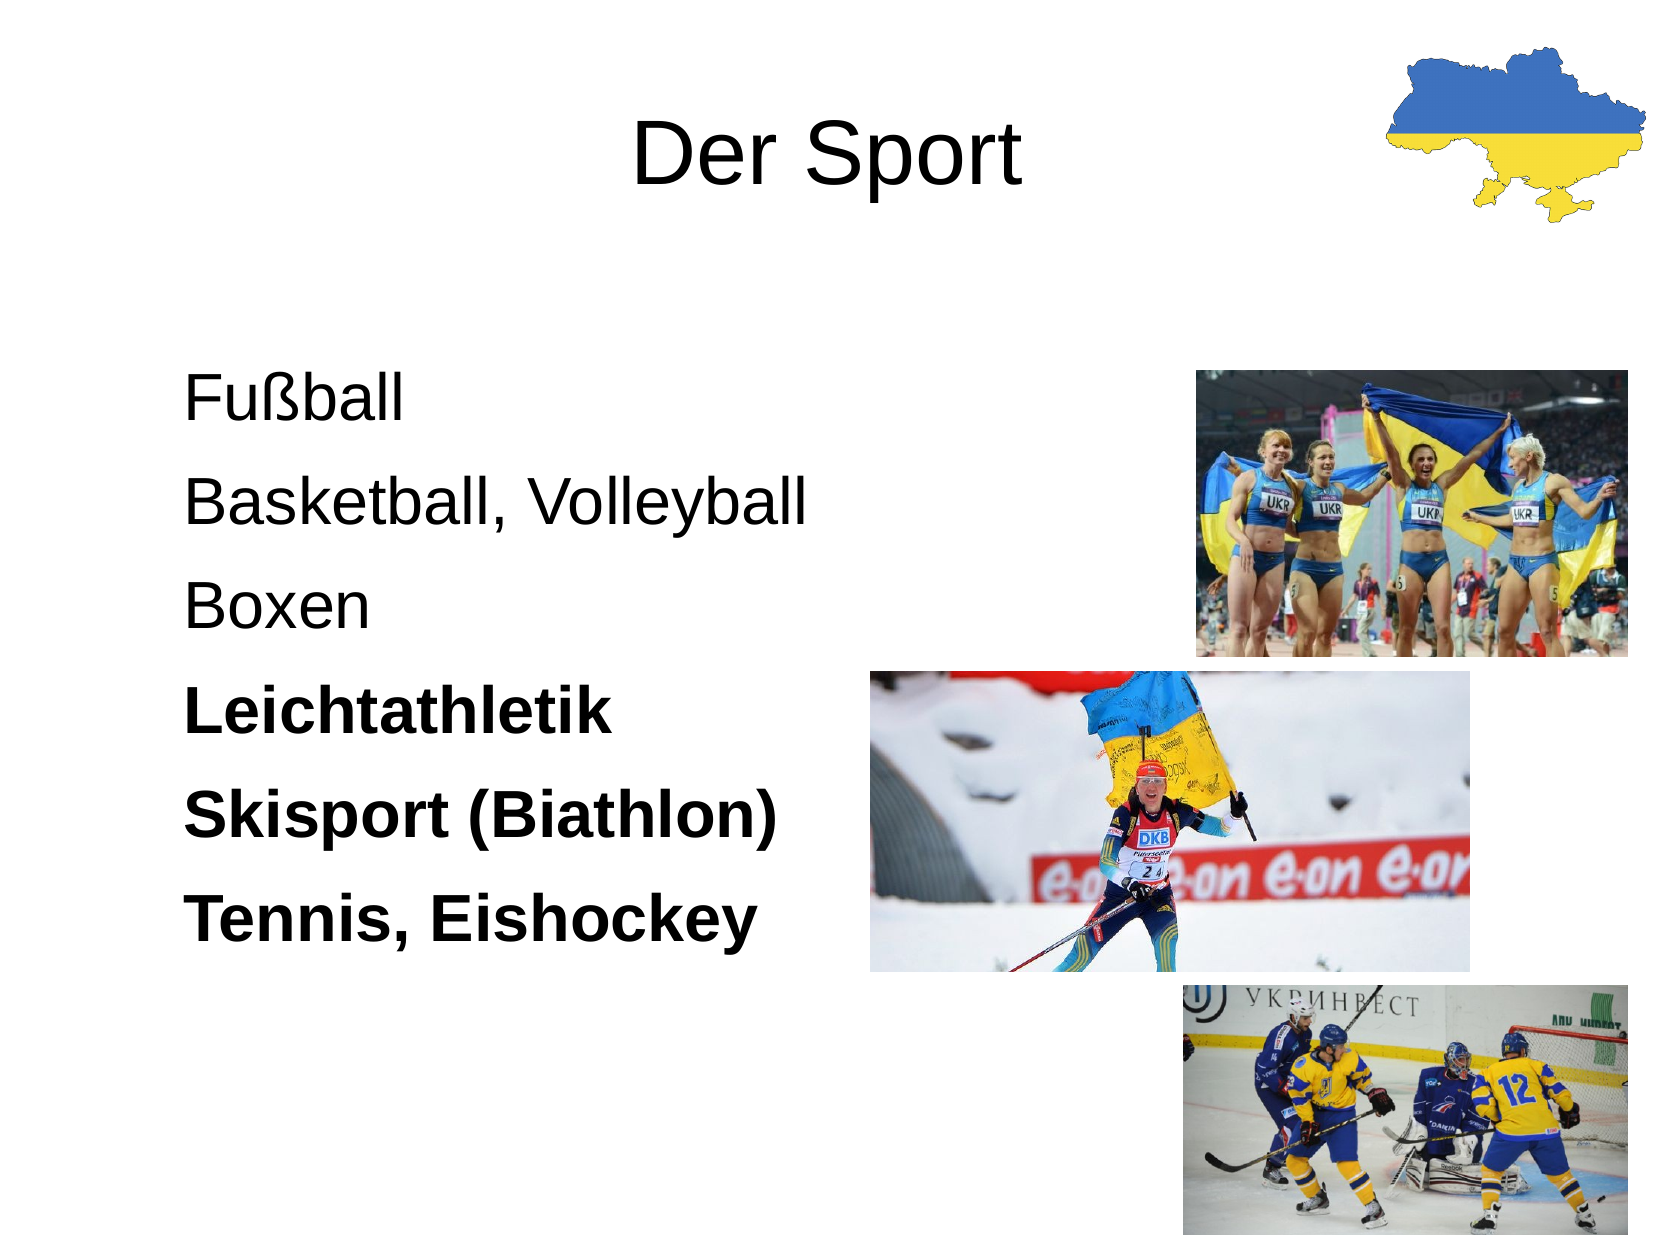

# Der Sport
Fußball
Basketball, Volleyball
Boxen
Leichtathletik
Skisport (Biathlon)
Tennis, Eishockey